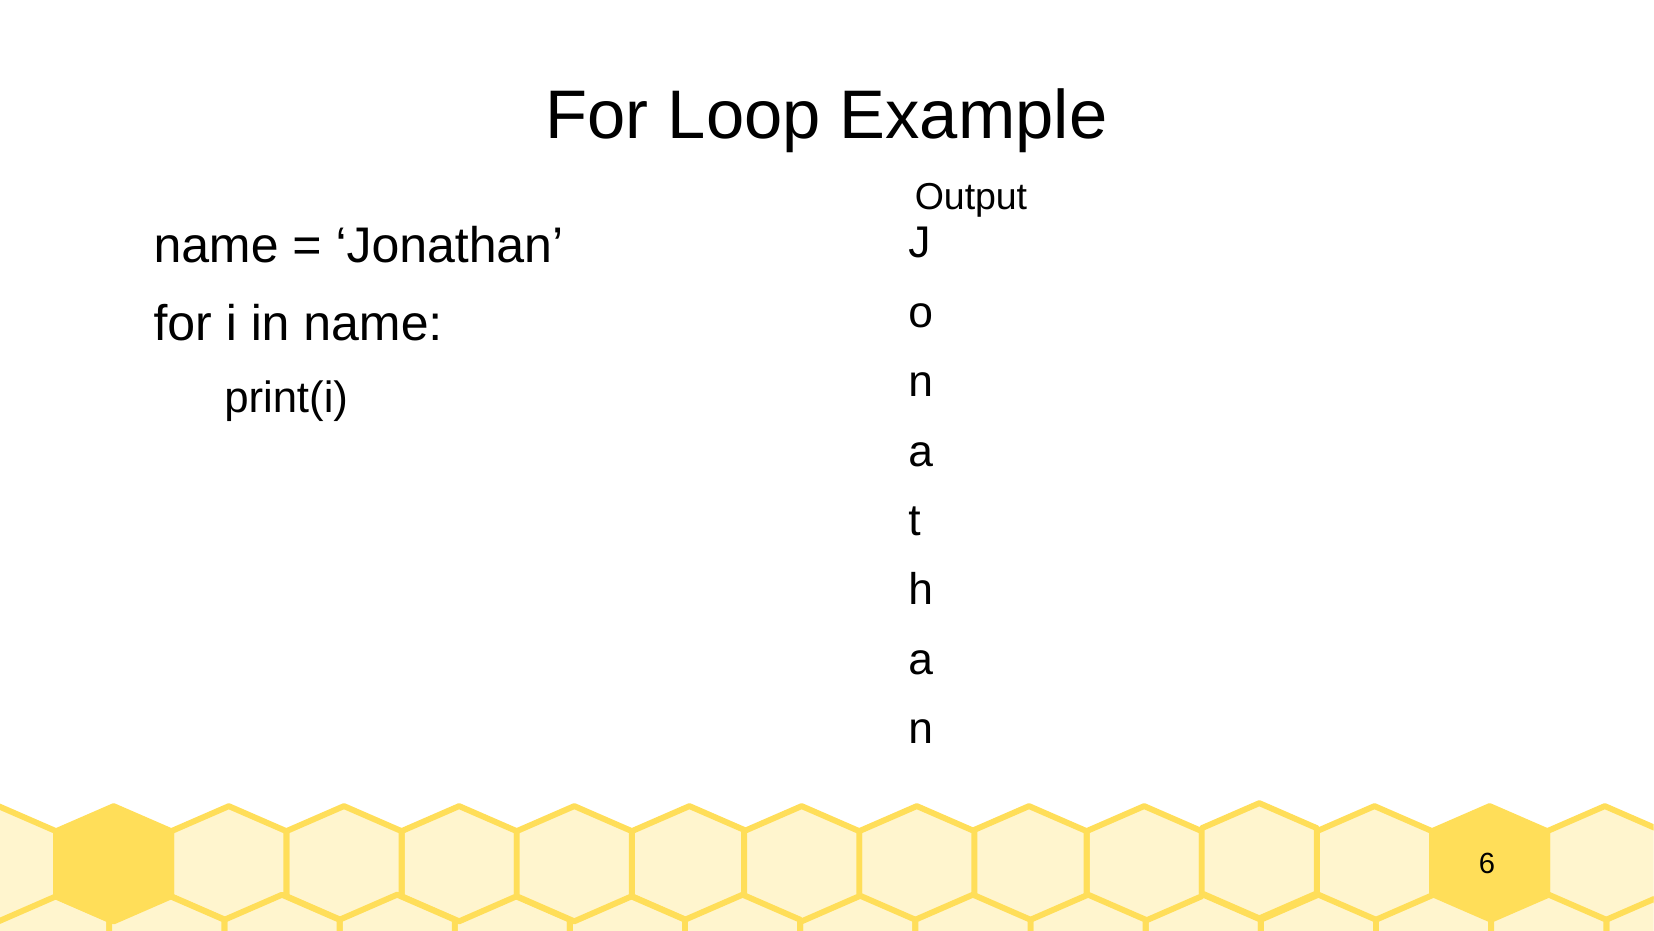

# For Loop Example
Output
name = ‘Jonathan’
for i in name:
print(i)
J
o
n
a
t
h
a
n